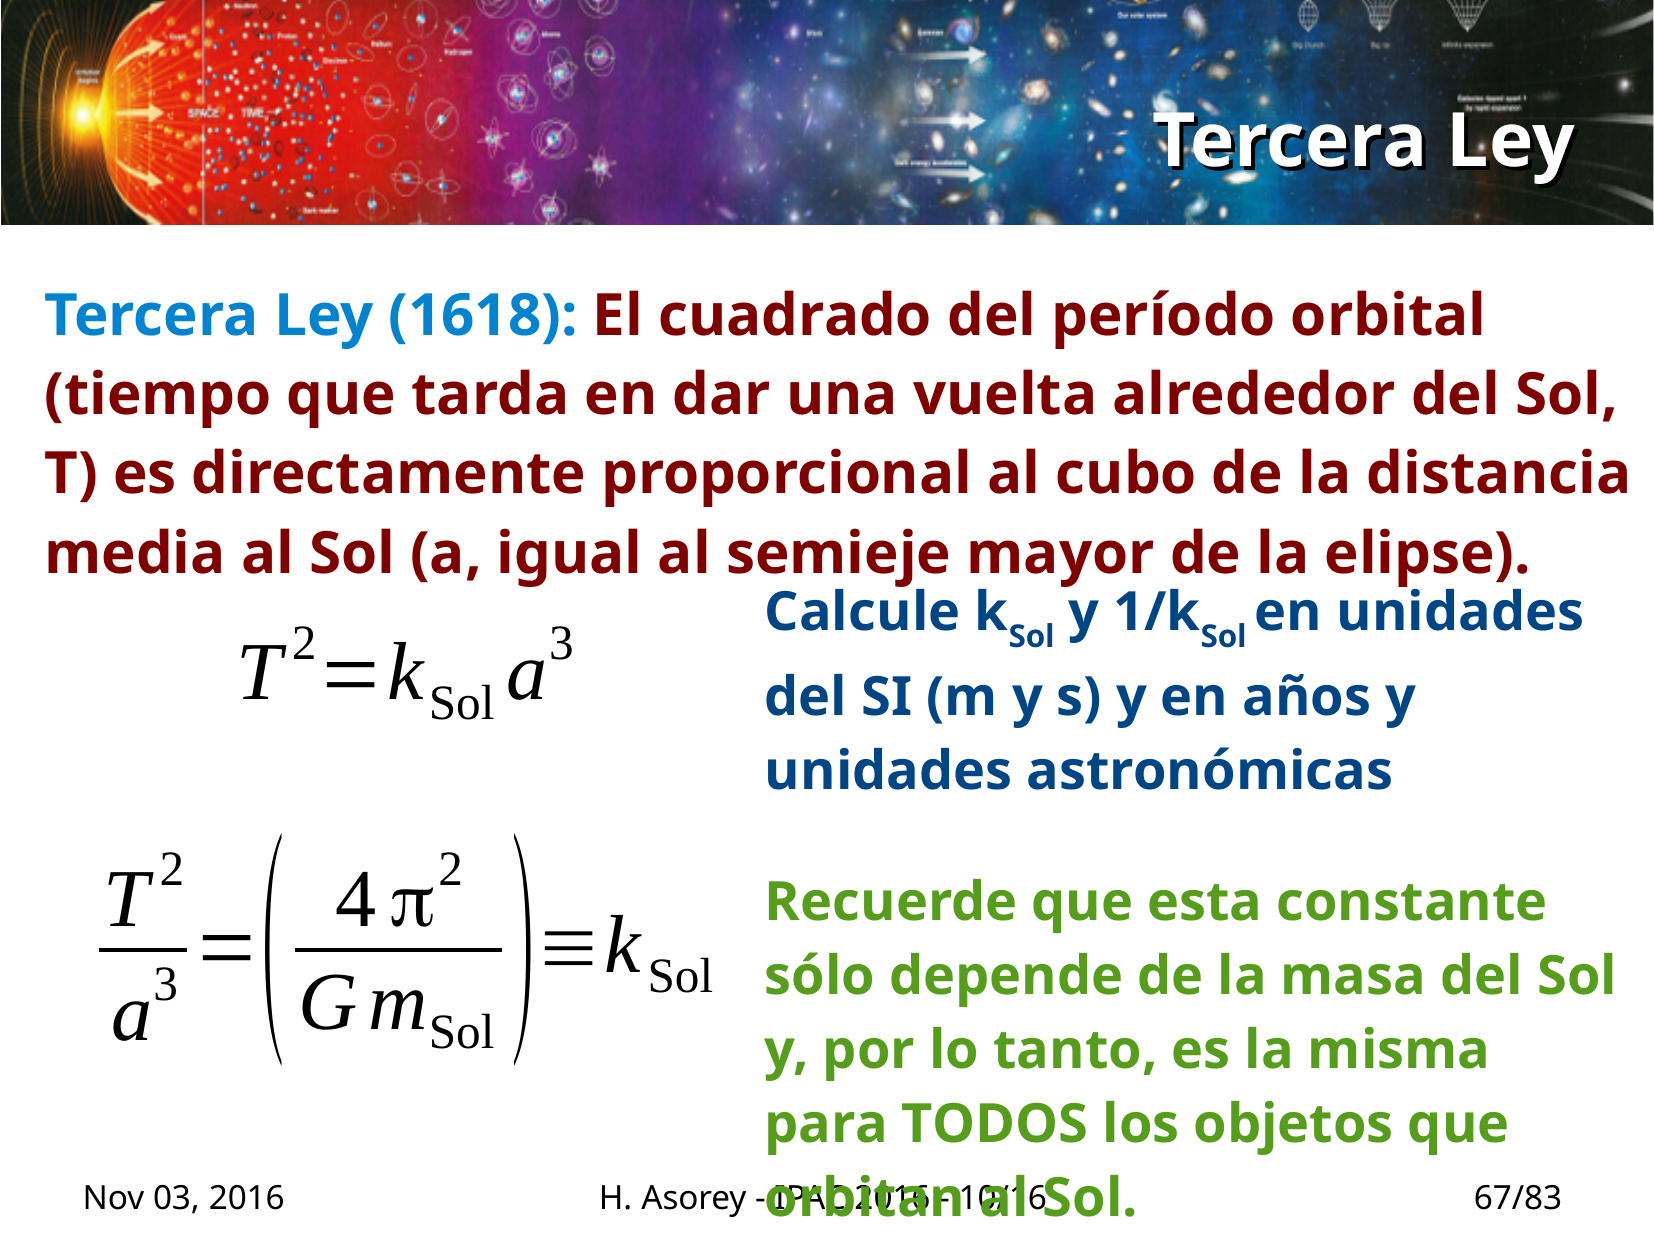

# Tercera Ley
Tercera Ley (1618): El cuadrado del período orbital (tiempo que tarda en dar una vuelta alrededor del Sol, T) es directamente proporcional al cubo de la distancia media al Sol (a, igual al semieje mayor de la elipse).
Calcule kSol y 1/kSol en unidades del SI (m y s) y en años y unidades astronómicas
Recuerde que esta constante sólo depende de la masa del Sol y, por lo tanto, es la misma para TODOS los objetos que orbitan al Sol.
Nov 03, 2016
H. Asorey - IPAC 2016 - 10/16
67